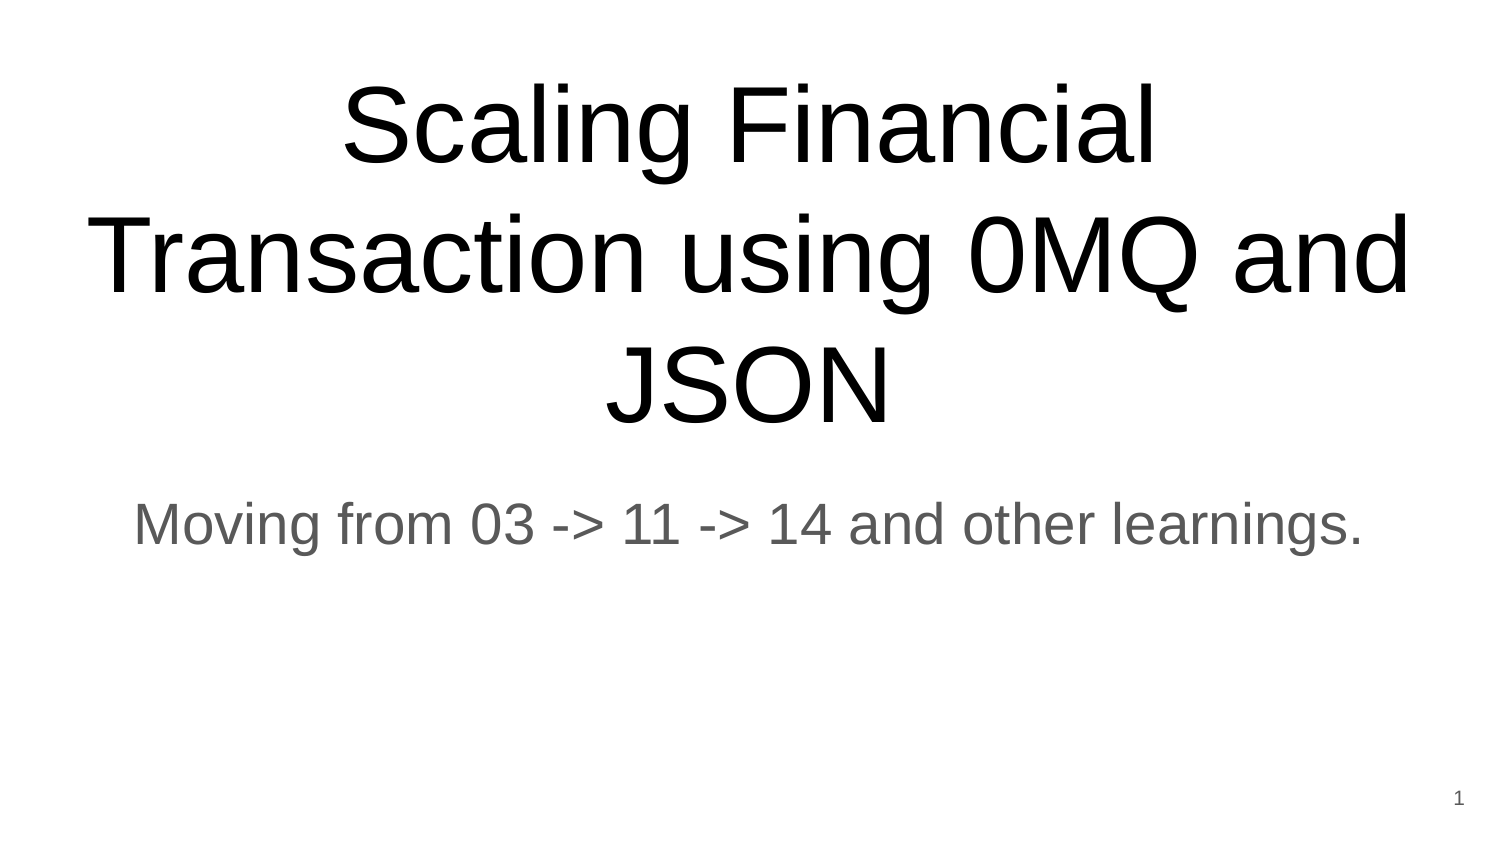

# Scaling Financial Transaction using 0MQ and JSON
Moving from 03 -> 11 -> 14 and other learnings.